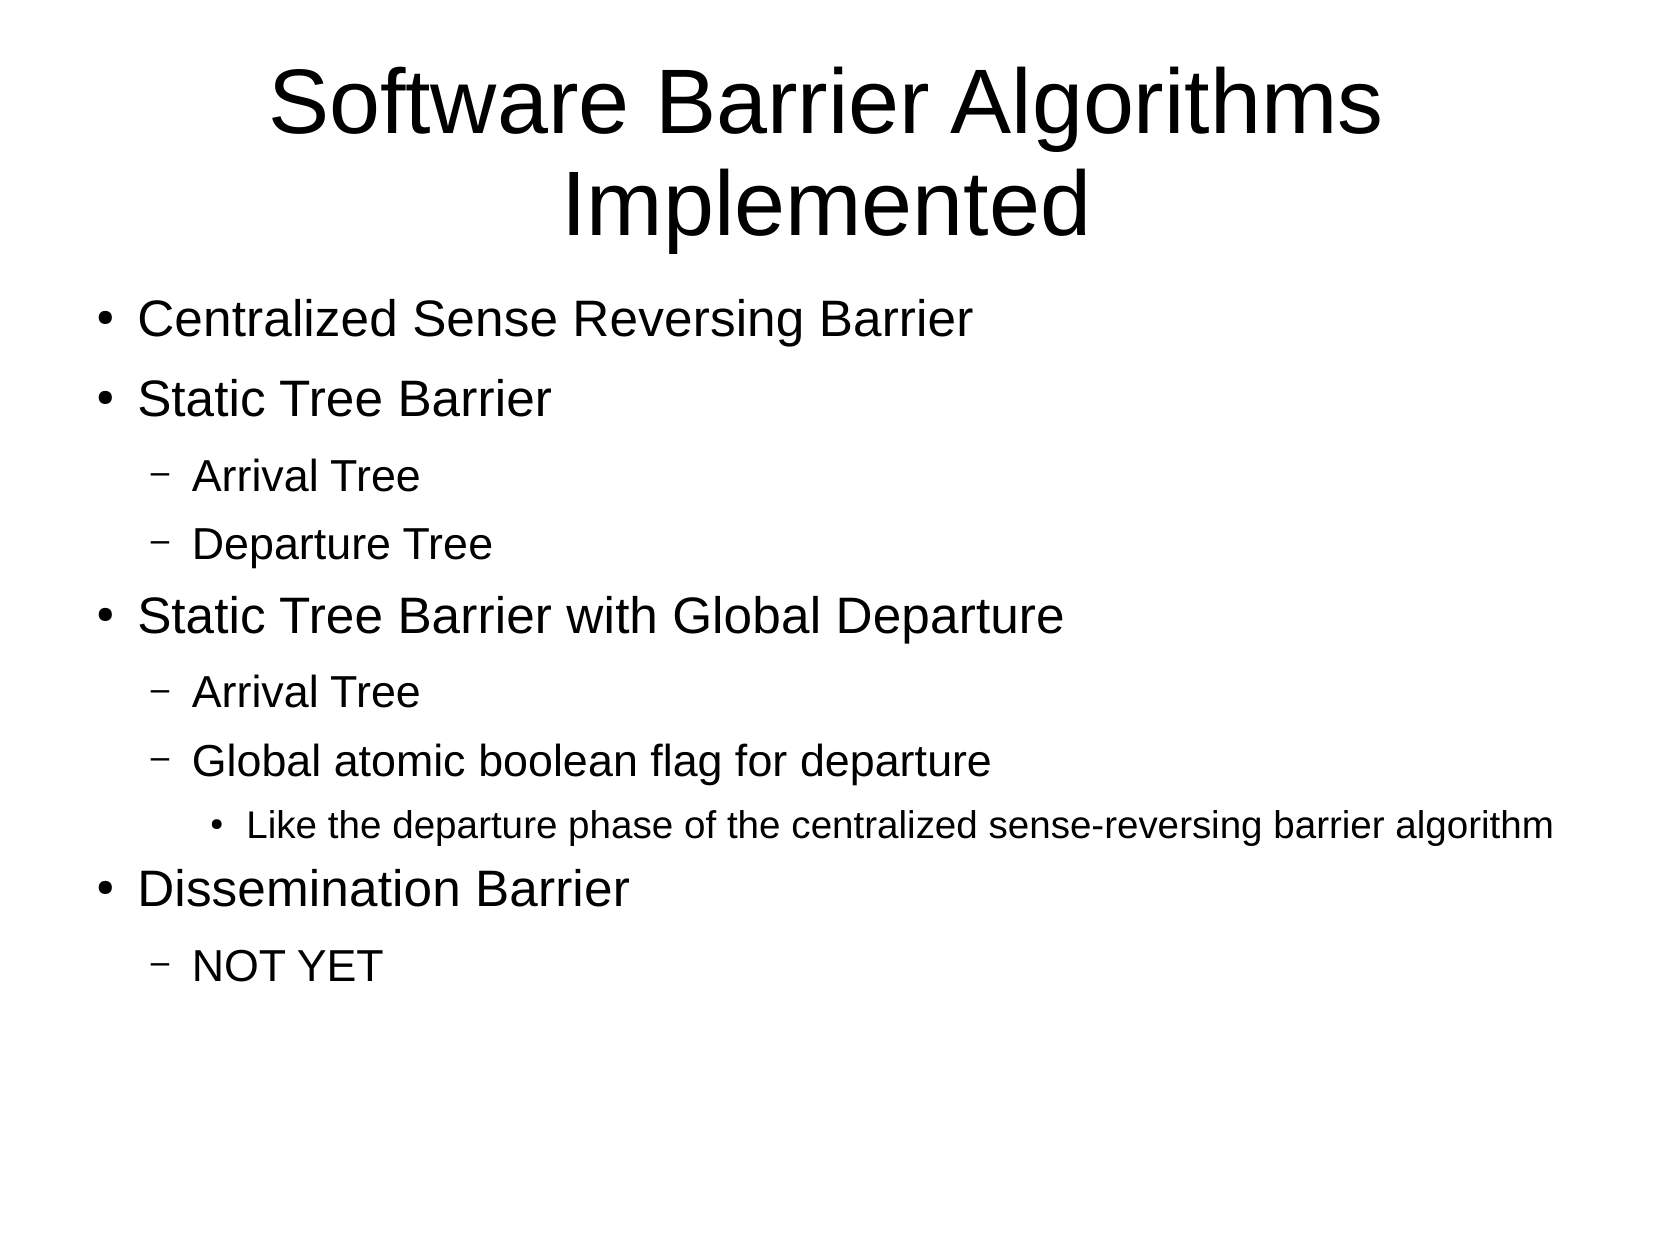

# Software Barrier Algorithms Implemented
Centralized Sense Reversing Barrier
Static Tree Barrier
Arrival Tree
Departure Tree
Static Tree Barrier with Global Departure
Arrival Tree
Global atomic boolean flag for departure
Like the departure phase of the centralized sense-reversing barrier algorithm
Dissemination Barrier
NOT YET